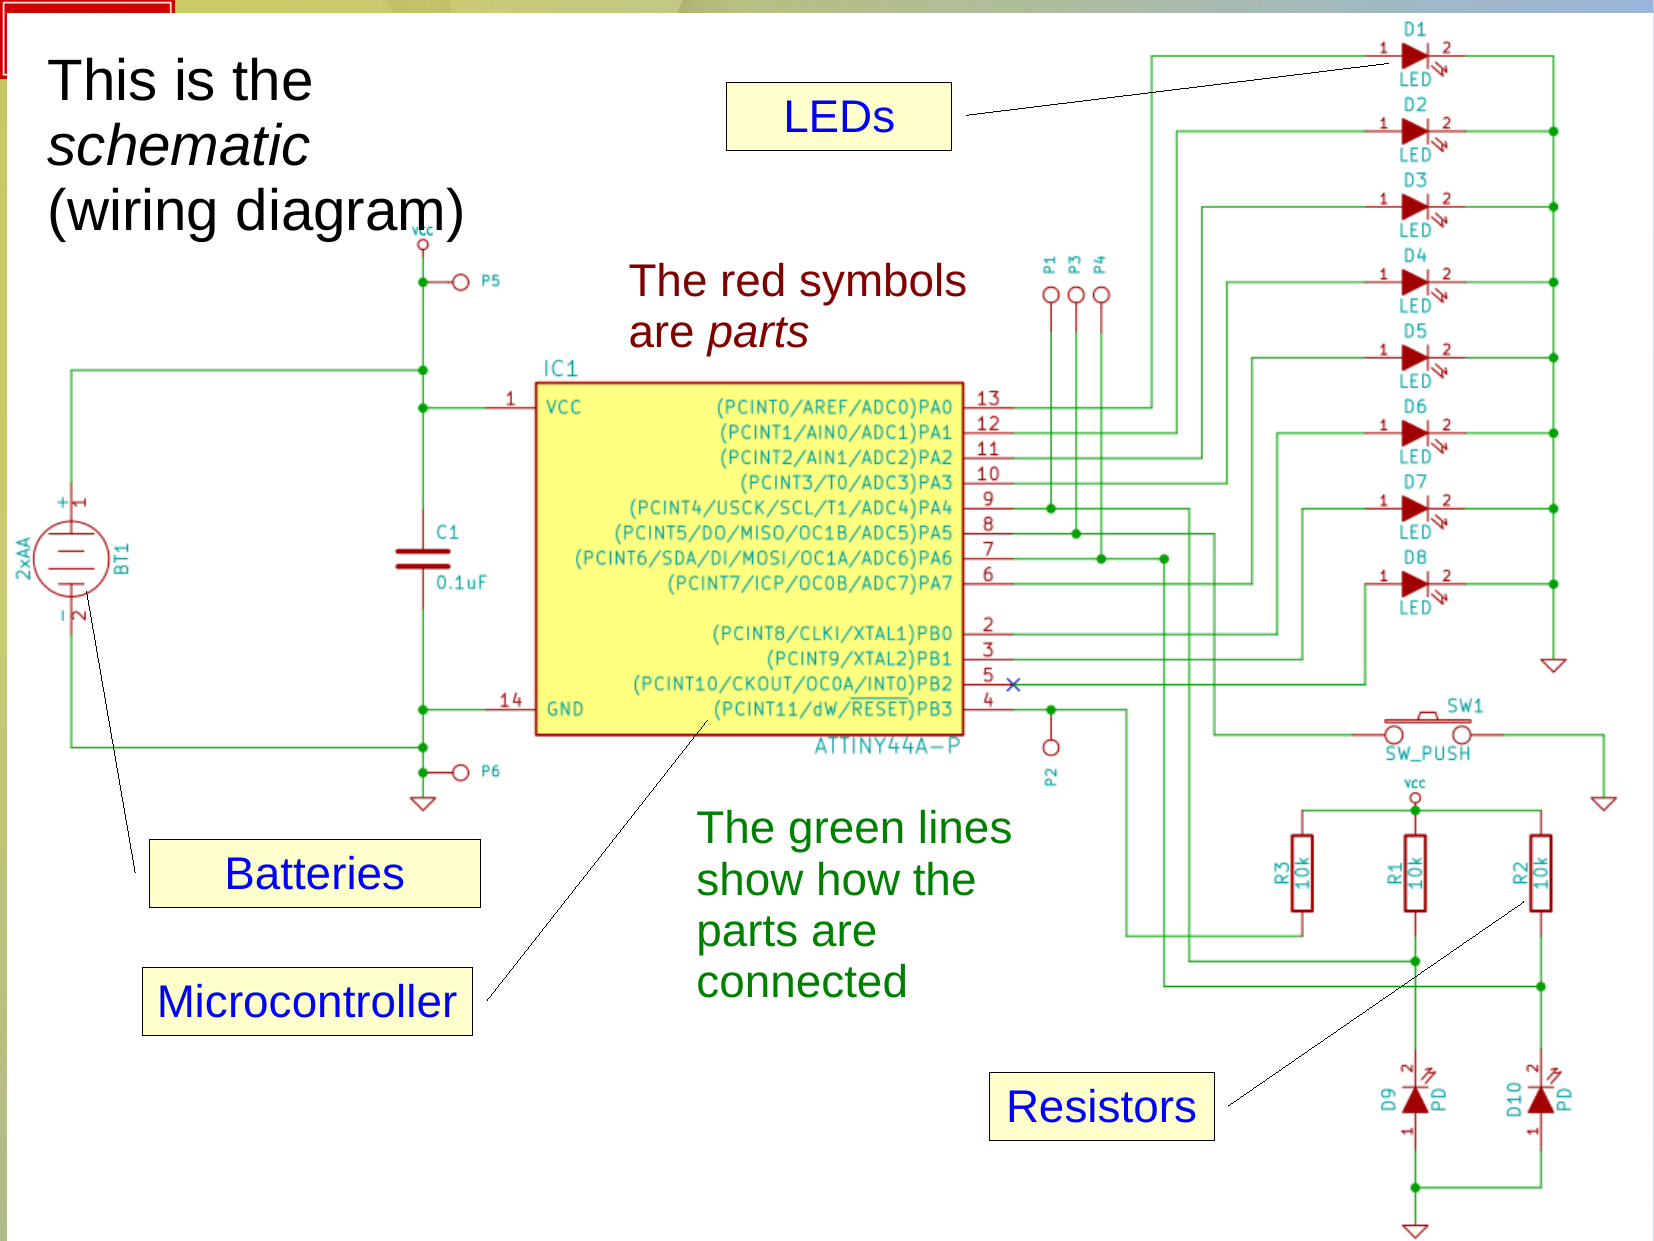

This is the
schematic
(wiring diagram)
LEDs
The red symbols
are parts
The green lines
show how the
parts are
connected
Batteries
Microcontroller
Resistors
2016-12-16
Eric Hazen - Science Solstice 2016
6